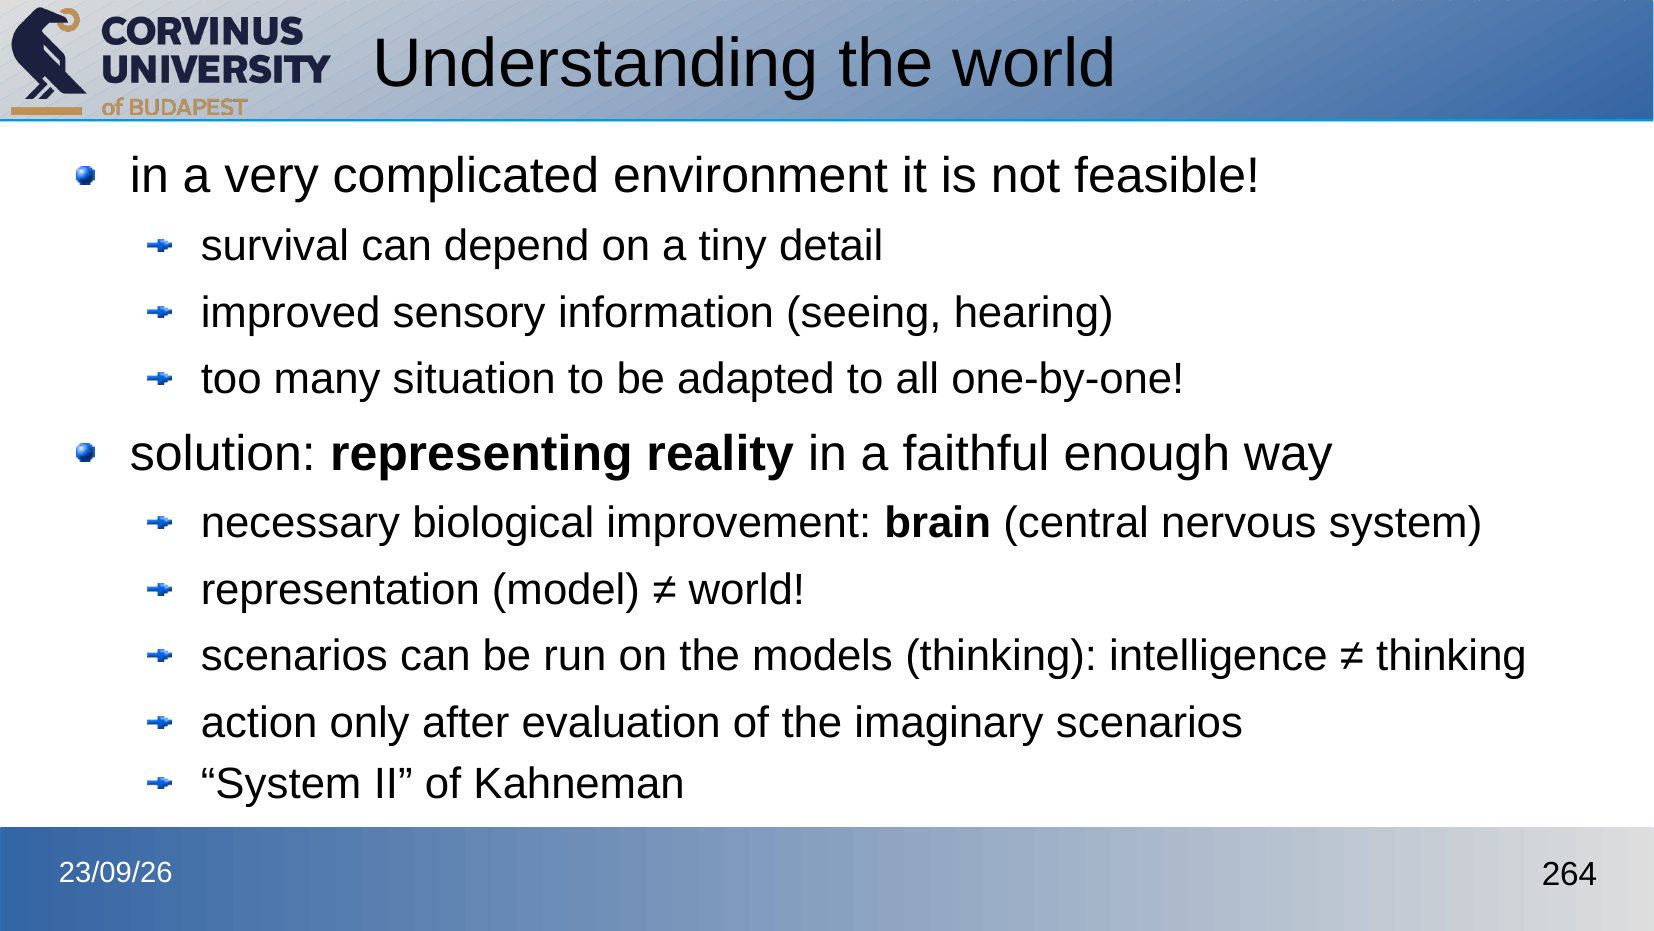

# Understanding the world
in a very complicated environment it is not feasible!
survival can depend on a tiny detail
improved sensory information (seeing, hearing)
too many situation to be adapted to all one-by-one!
solution: representing reality in a faithful enough way
necessary biological improvement: brain (central nervous system)
representation (model) ≠ world!
scenarios can be run on the models (thinking): intelligence ≠ thinking
action only after evaluation of the imaginary scenarios
“System II” of Kahneman